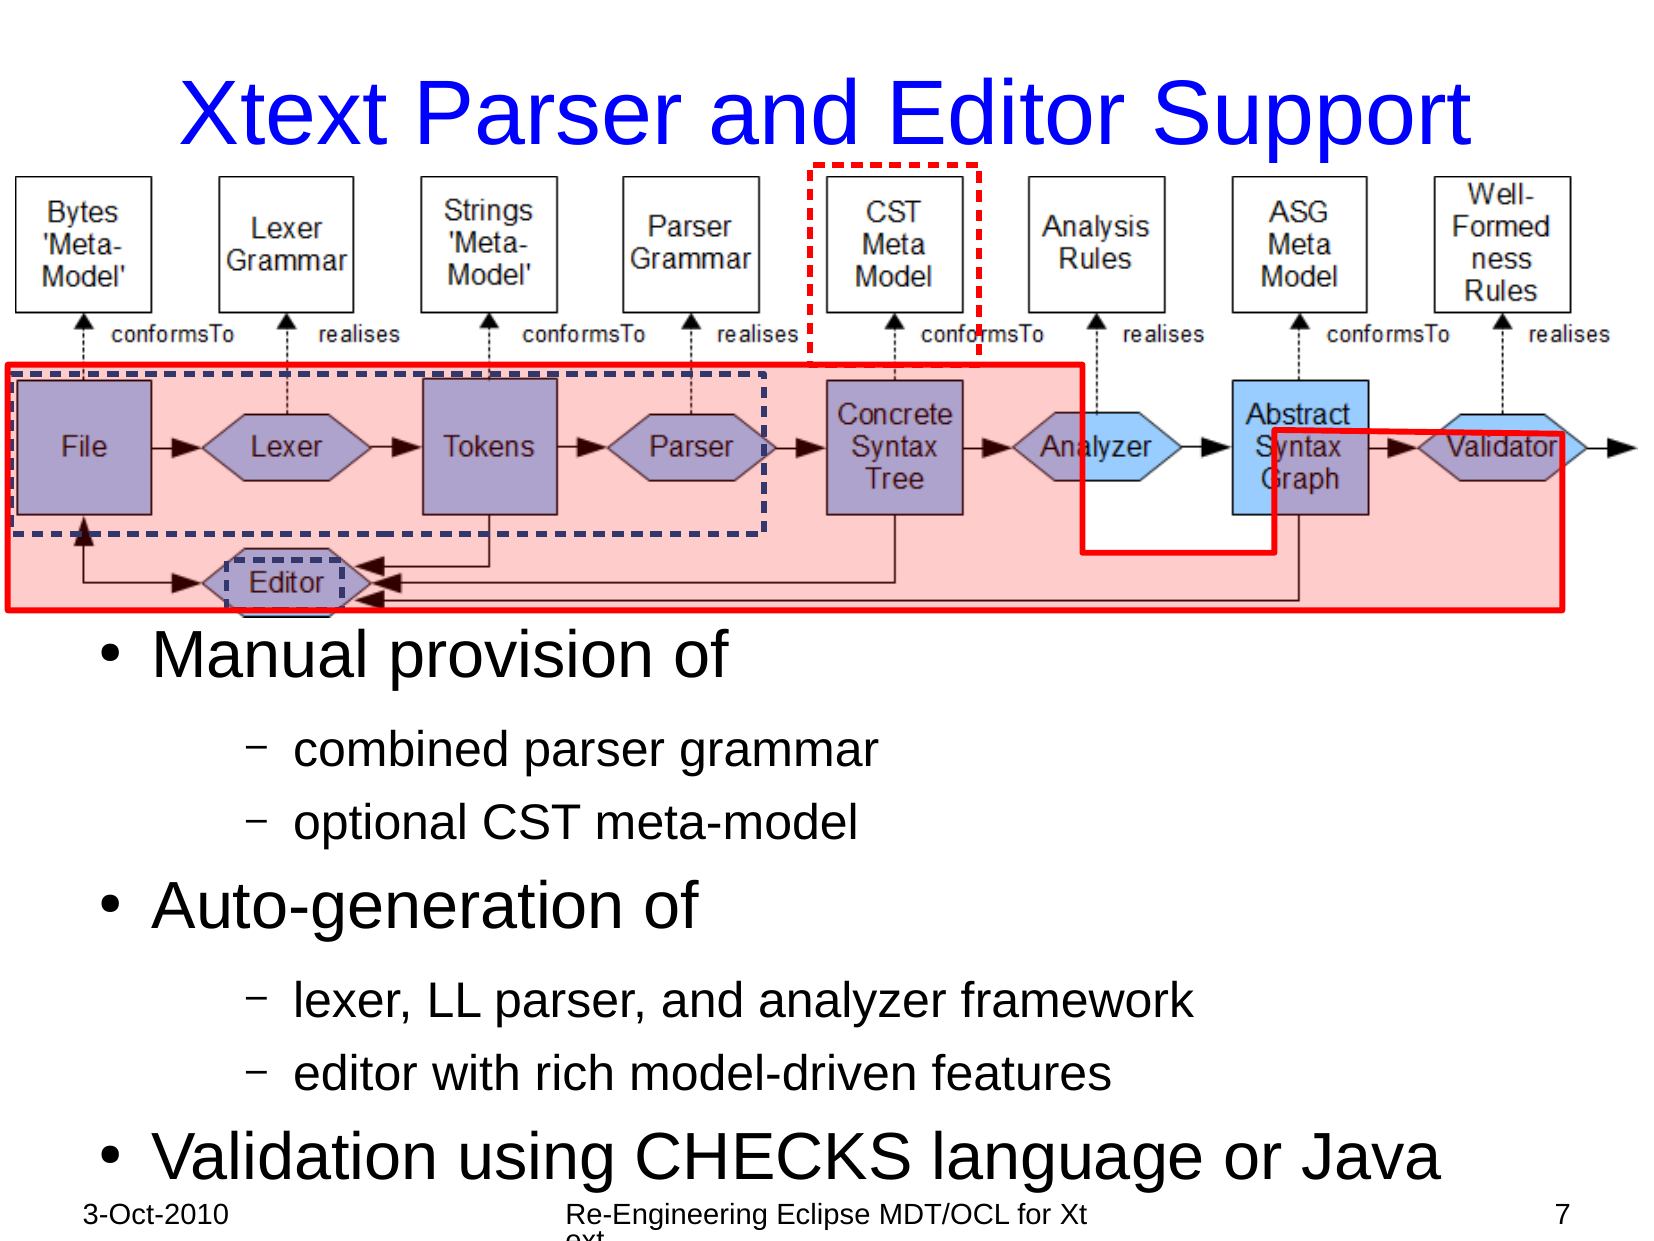

# Xtext Parser and Editor Support
Manual provision of
combined parser grammar
optional CST meta-model
Auto-generation of
lexer, LL parser, and analyzer framework
editor with rich model-driven features
Validation using CHECKS language or Java
3-Oct-2010
Re-Engineering Eclipse MDT/OCL for Xtext
7